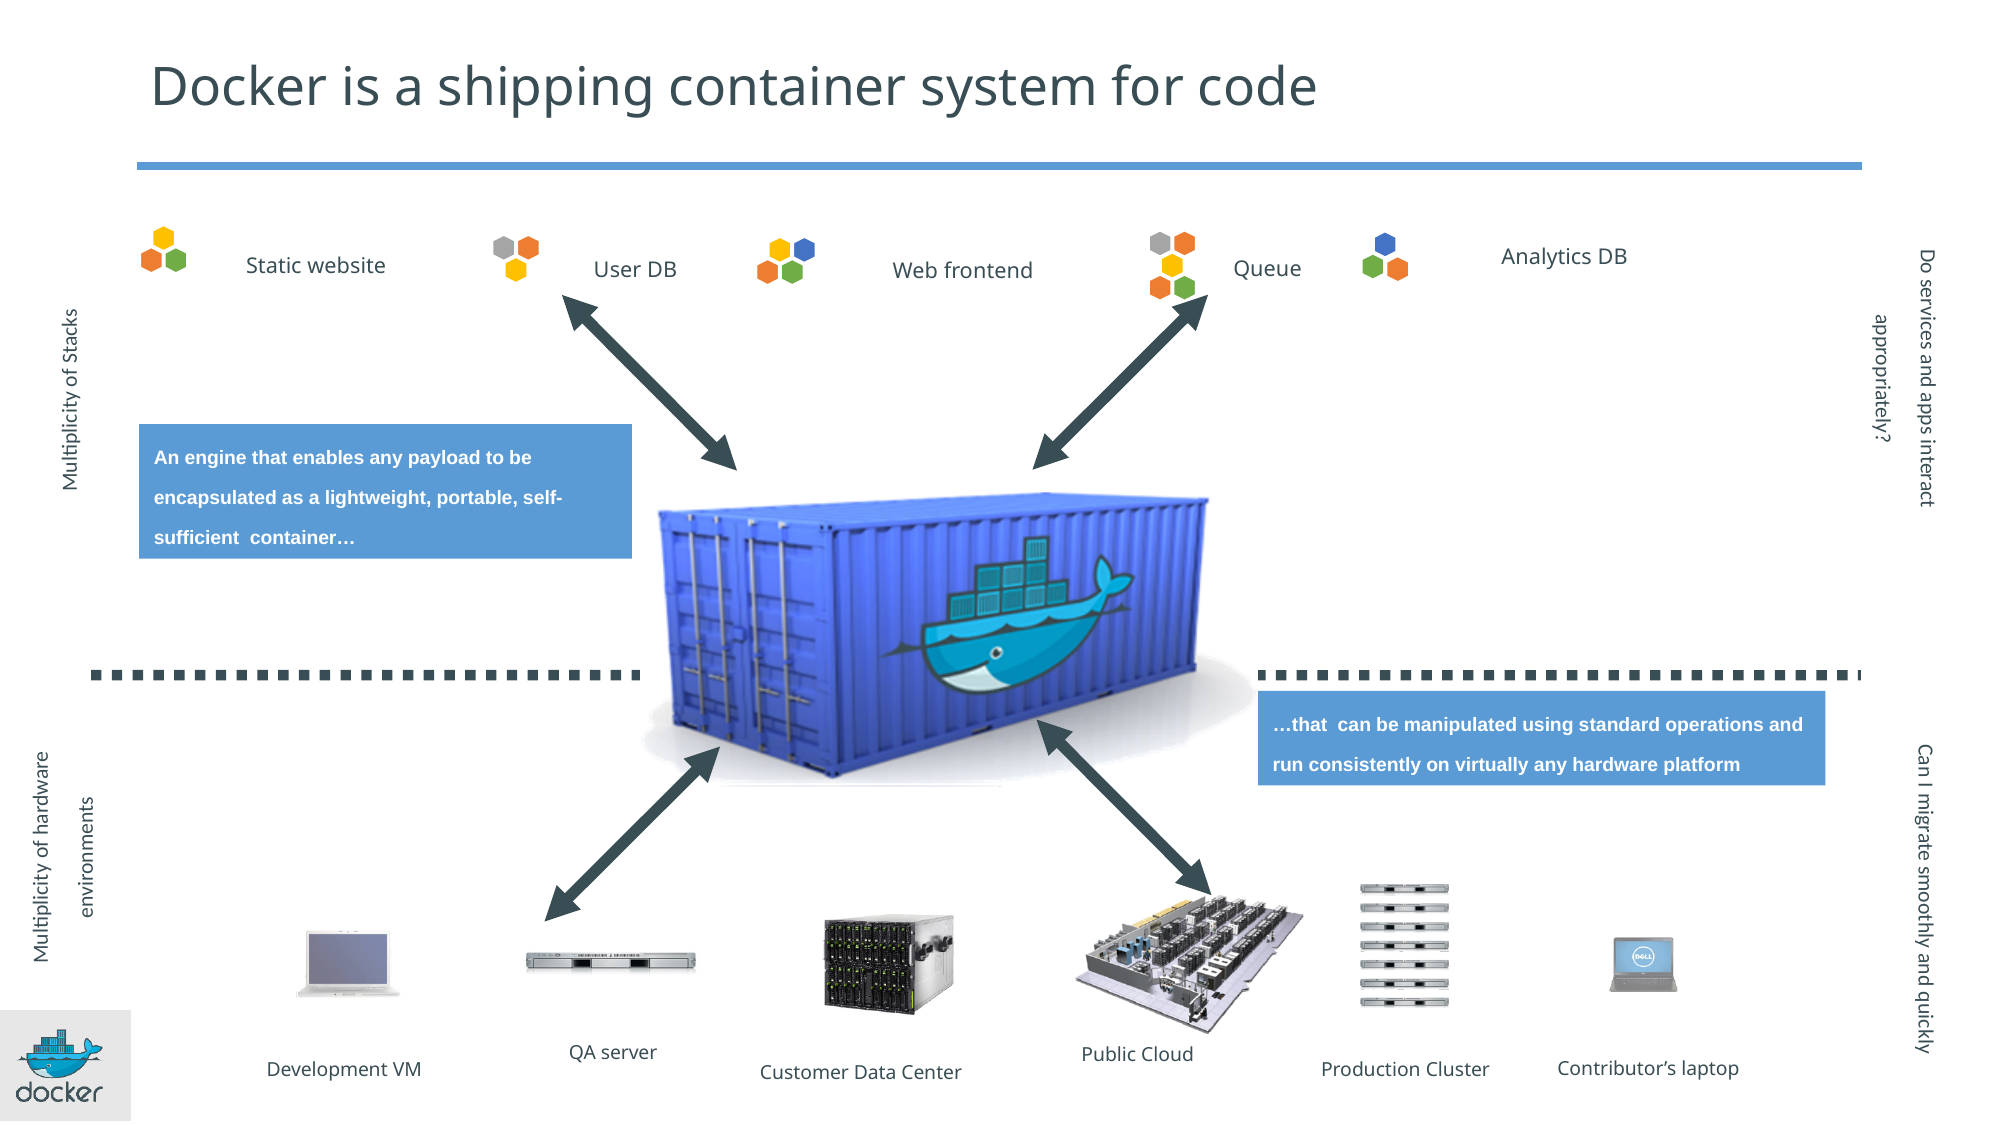

# Docker is a shipping container system for code
Analytics DB
Static website
Queue
User DB
Web frontend
Do services and apps interact appropriately?
Multiplicity of Stacks
An engine that enables any payload to be encapsulated as a lightweight, portable, self-sufficient container…
…that can be manipulated using standard operations and run consistently on virtually any hardware platform
Multiplicity of hardware environments
Can I migrate smoothly and quickly
QA server
Public Cloud
Contributor’s laptop
Development VM
Production Cluster
Customer Data Center